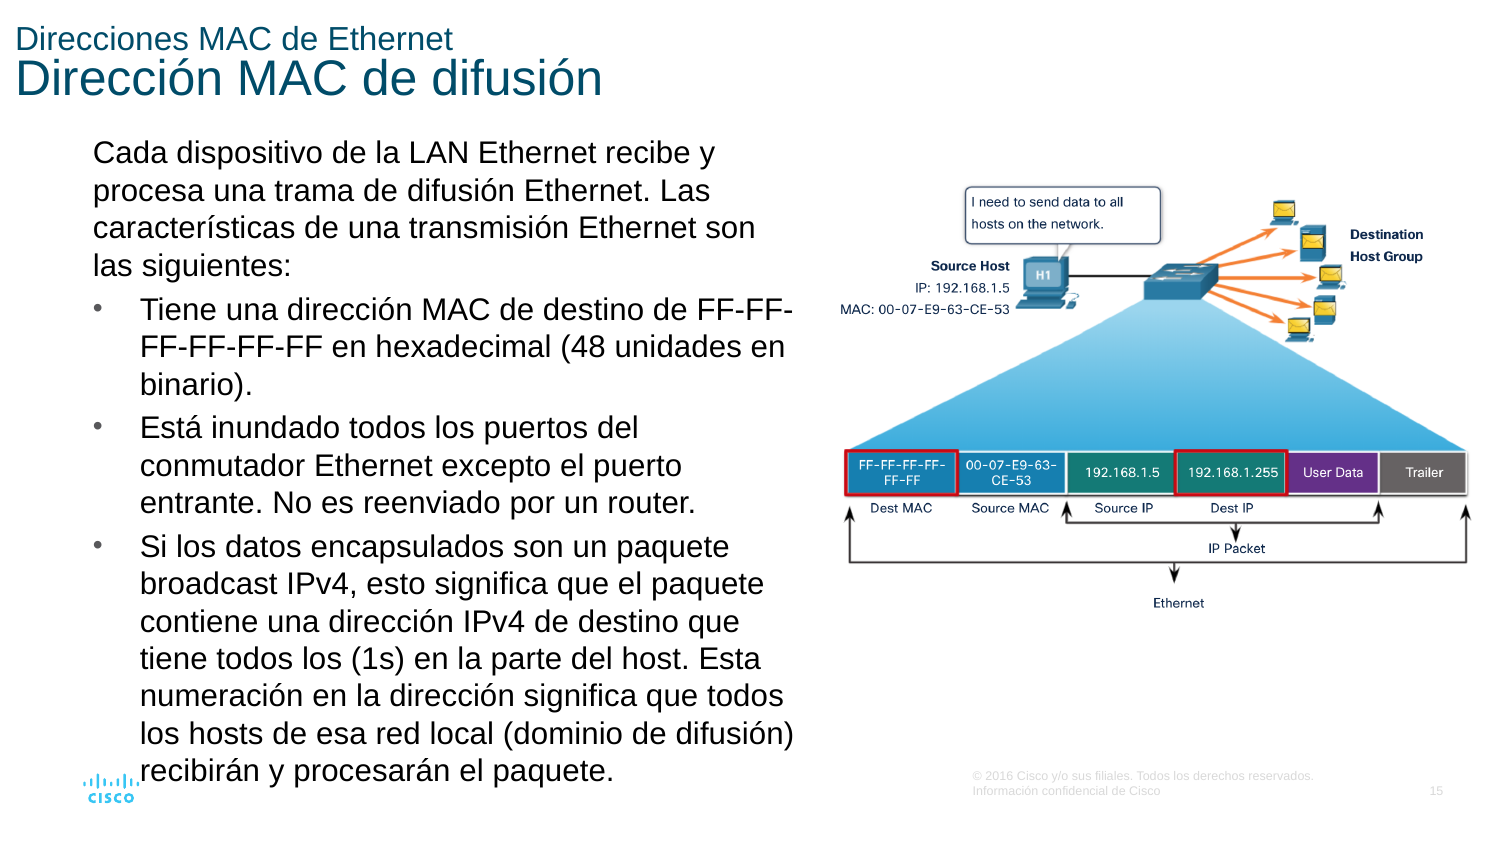

# Direcciones MAC de Ethernet Dirección MAC de difusión
Cada dispositivo de la LAN Ethernet recibe y procesa una trama de difusión Ethernet. Las características de una transmisión Ethernet son las siguientes:
Tiene una dirección MAC de destino de FF-FF-FF-FF-FF-FF en hexadecimal (48 unidades en binario).
Está inundado todos los puertos del conmutador Ethernet excepto el puerto entrante. No es reenviado por un router.
Si los datos encapsulados son un paquete broadcast IPv4, esto significa que el paquete contiene una dirección IPv4 de destino que tiene todos los (1s) en la parte del host. Esta numeración en la dirección significa que todos los hosts de esa red local (dominio de difusión) recibirán y procesarán el paquete.